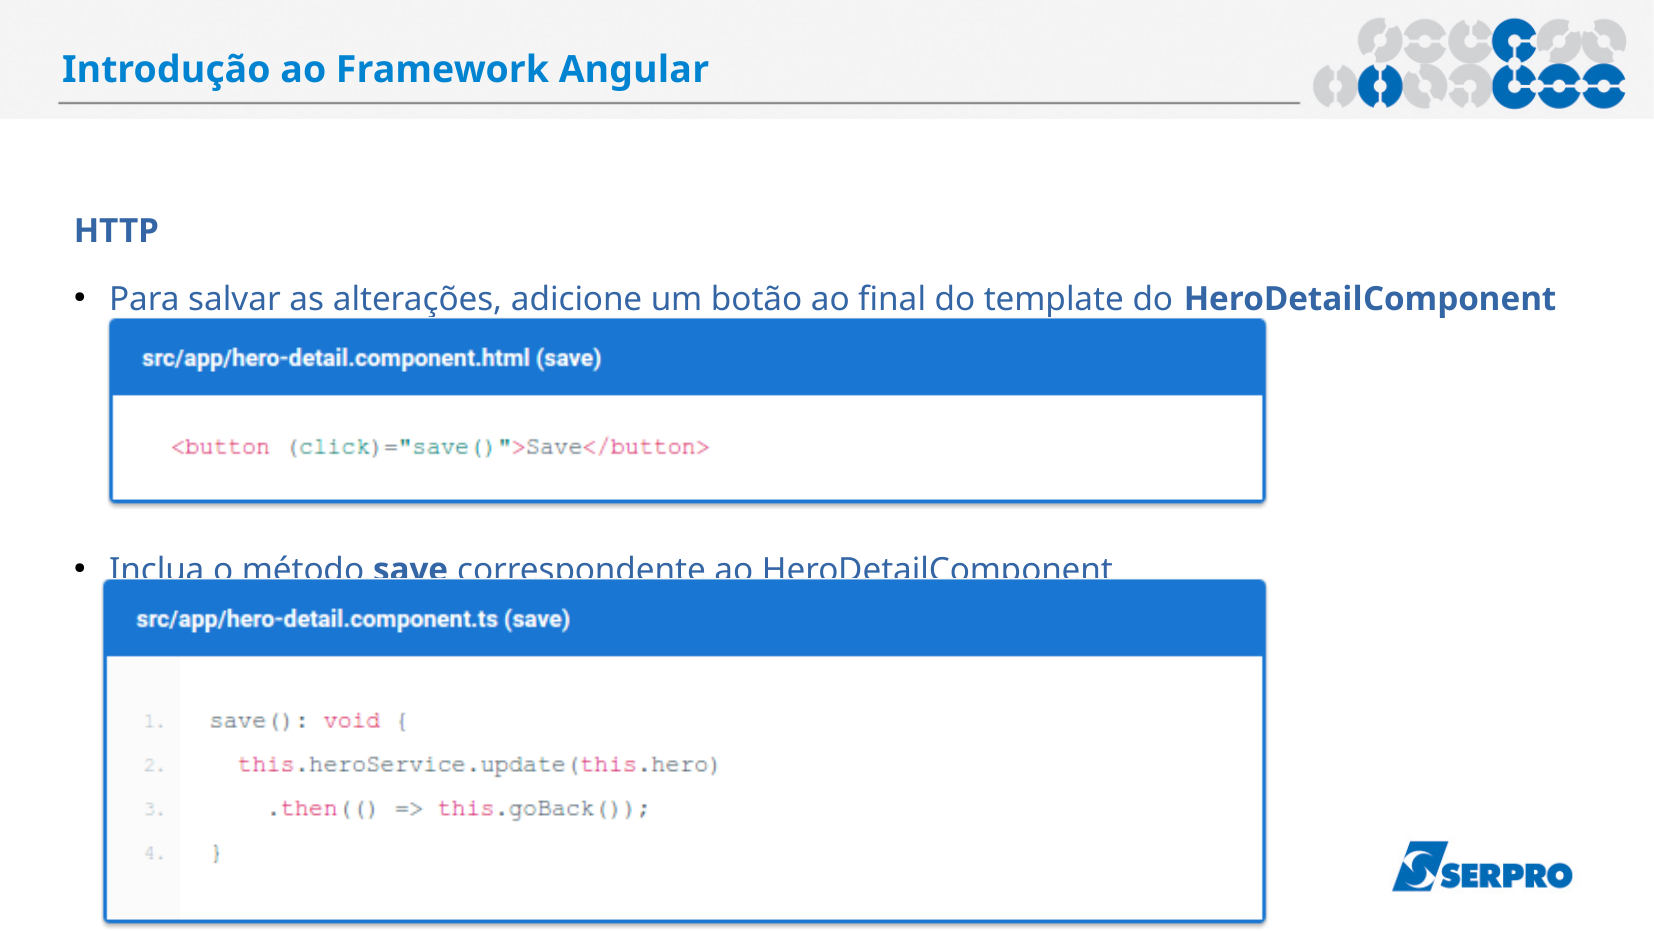

Introdução ao Framework Angular
HTTP
Para salvar as alterações, adicione um botão ao final do template do HeroDetailComponent
Inclua o método save correspondente ao HeroDetailComponent